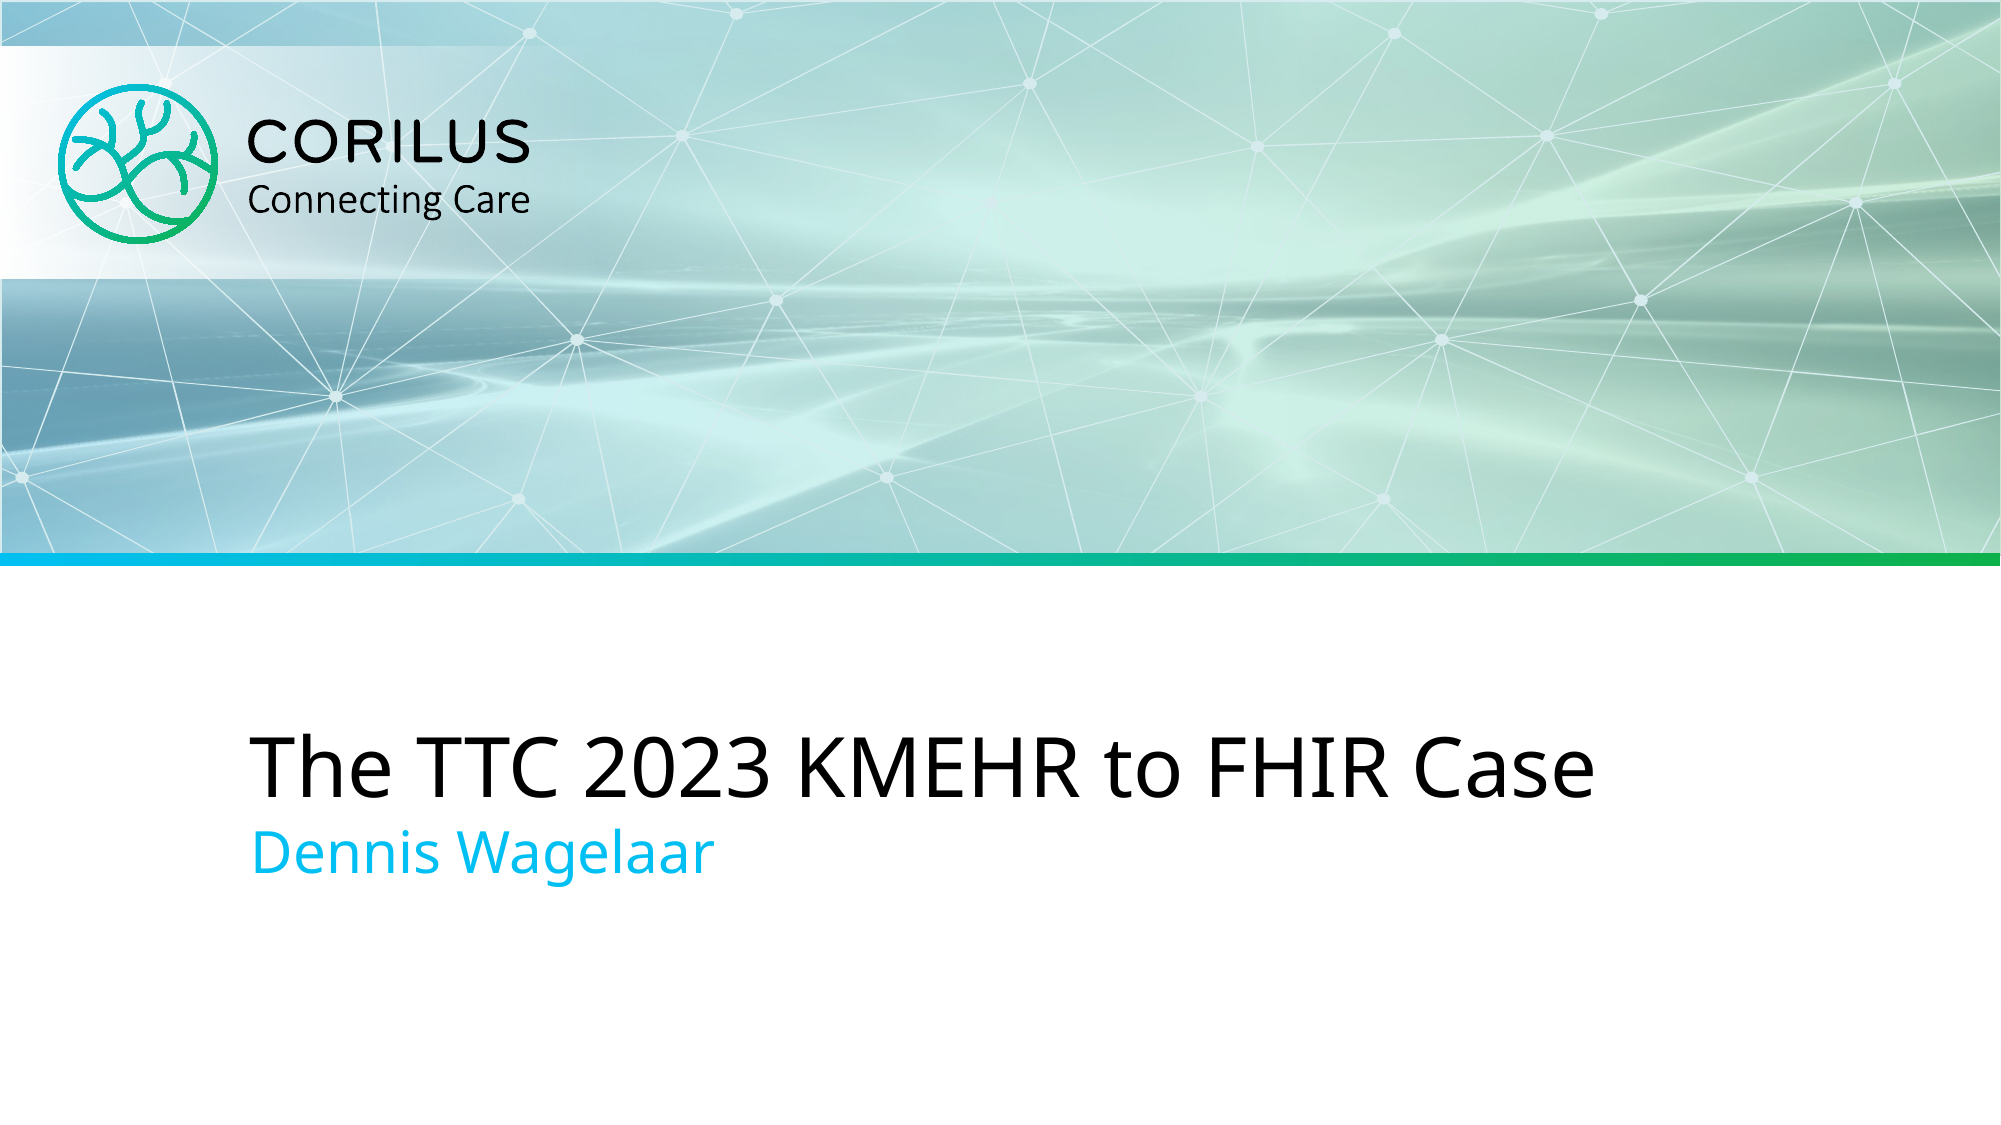

# The TTC 2023 KMEHR to FHIR Case
Dennis Wagelaar